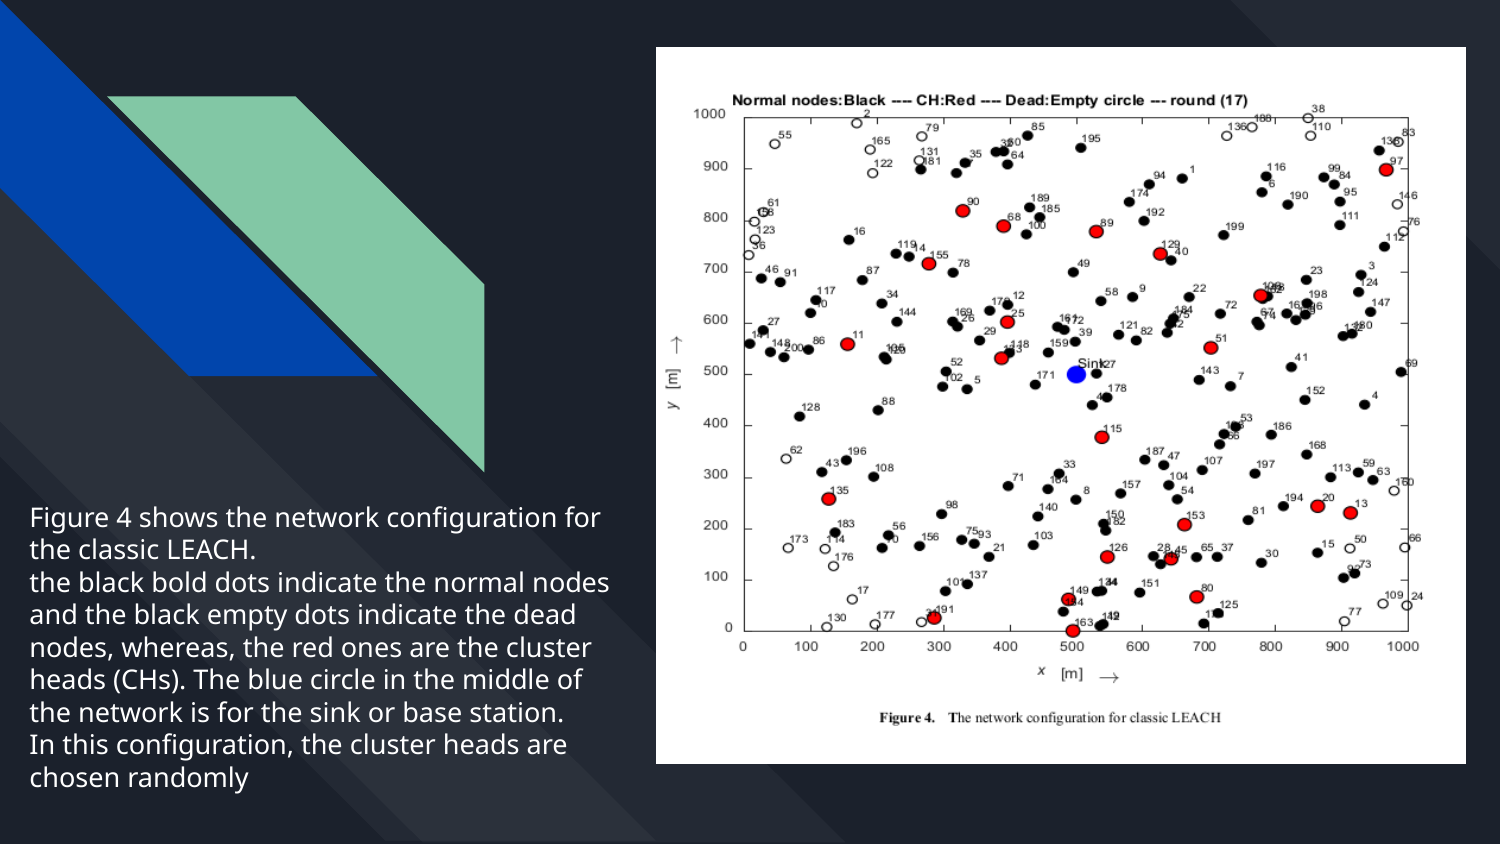

# Figure 4 shows the network configuration for the classic LEACH.
the black bold dots indicate the normal nodes and the black empty dots indicate the dead nodes, whereas, the red ones are the cluster heads (CHs). The blue circle in the middle of the network is for the sink or base station.
In this configuration, the cluster heads are chosen randomly